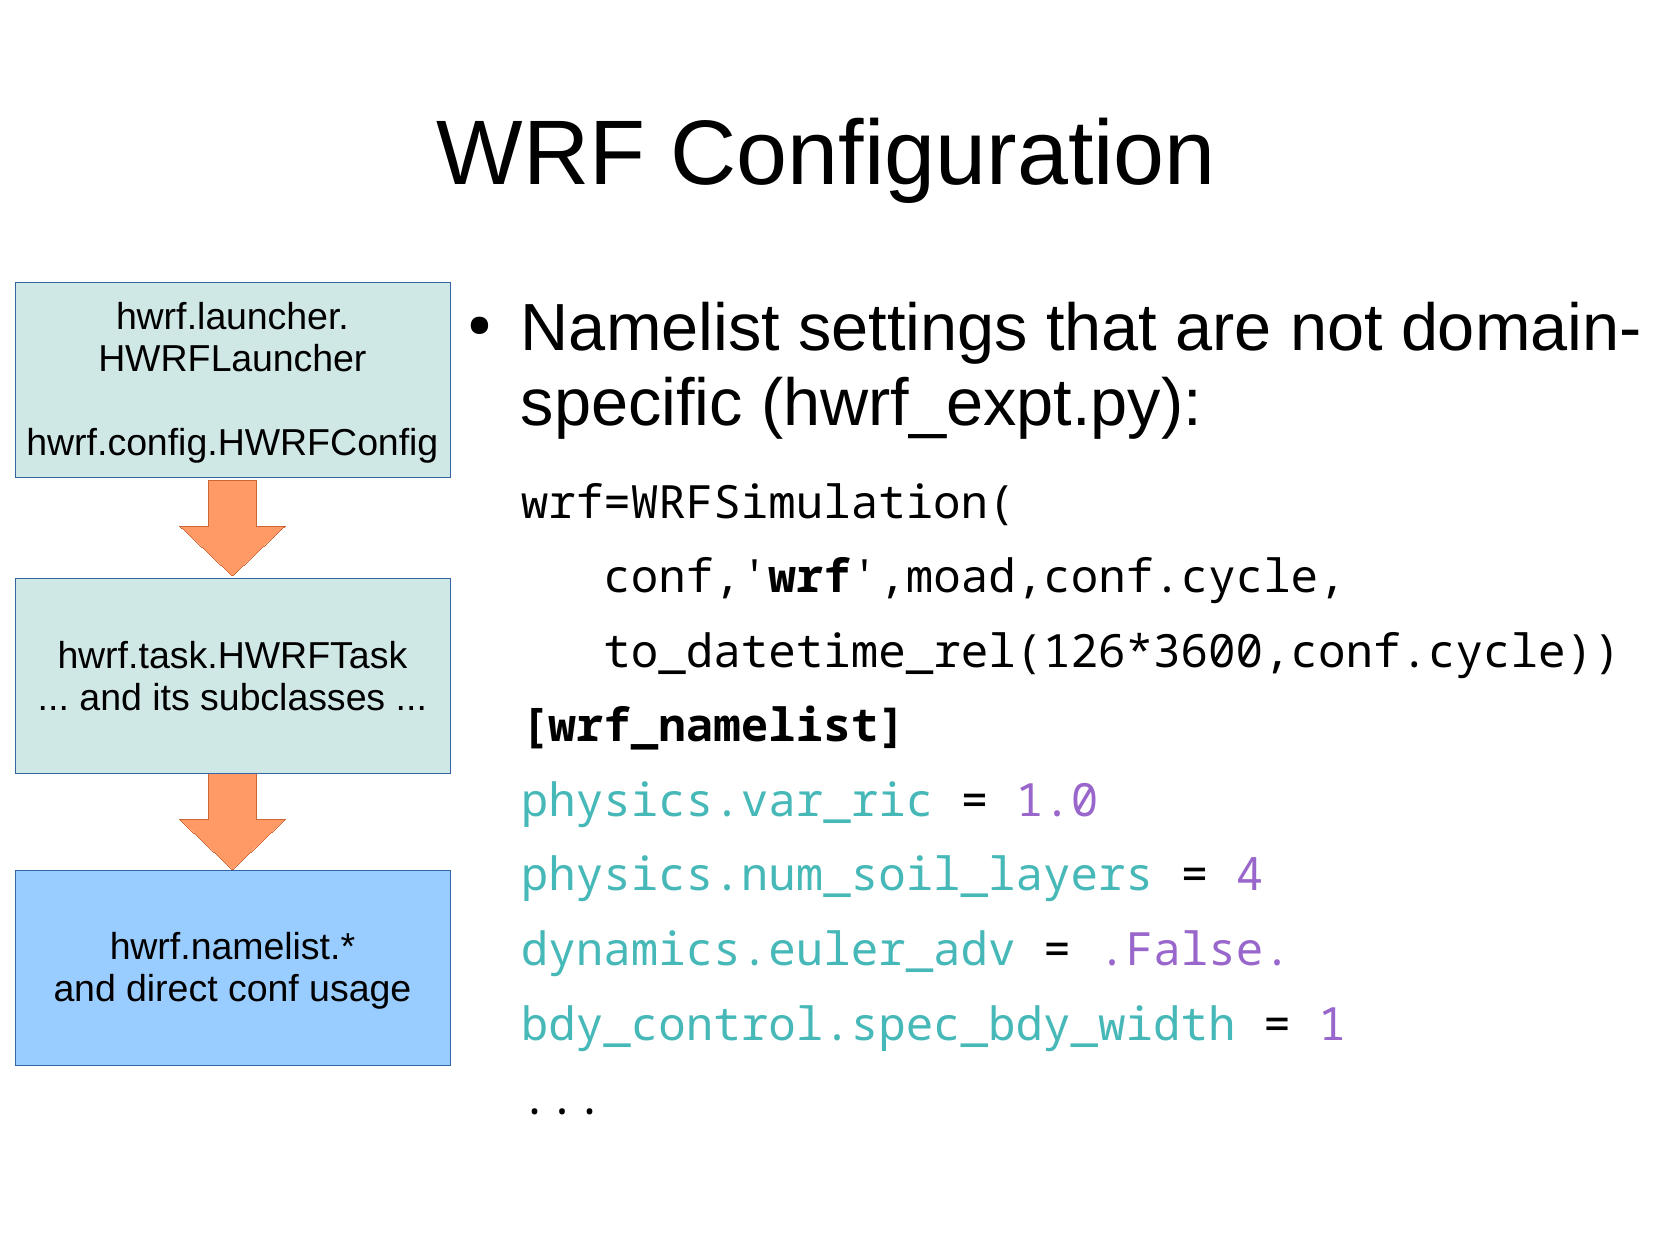

# WRF Configuration
hwrf.launcher.
HWRFLauncher
hwrf.config.HWRFConfig
Namelist settings that are not domain-specific (hwrf_expt.py):
wrf=WRFSimulation(
 conf,'wrf',moad,conf.cycle,
 to_datetime_rel(126*3600,conf.cycle))
[wrf_namelist]
physics.var_ric = 1.0
physics.num_soil_layers = 4
dynamics.euler_adv = .False.
bdy_control.spec_bdy_width = 1
...
hwrf.task.HWRFTask
... and its subclasses ...
hwrf.namelist.*
and direct conf usage